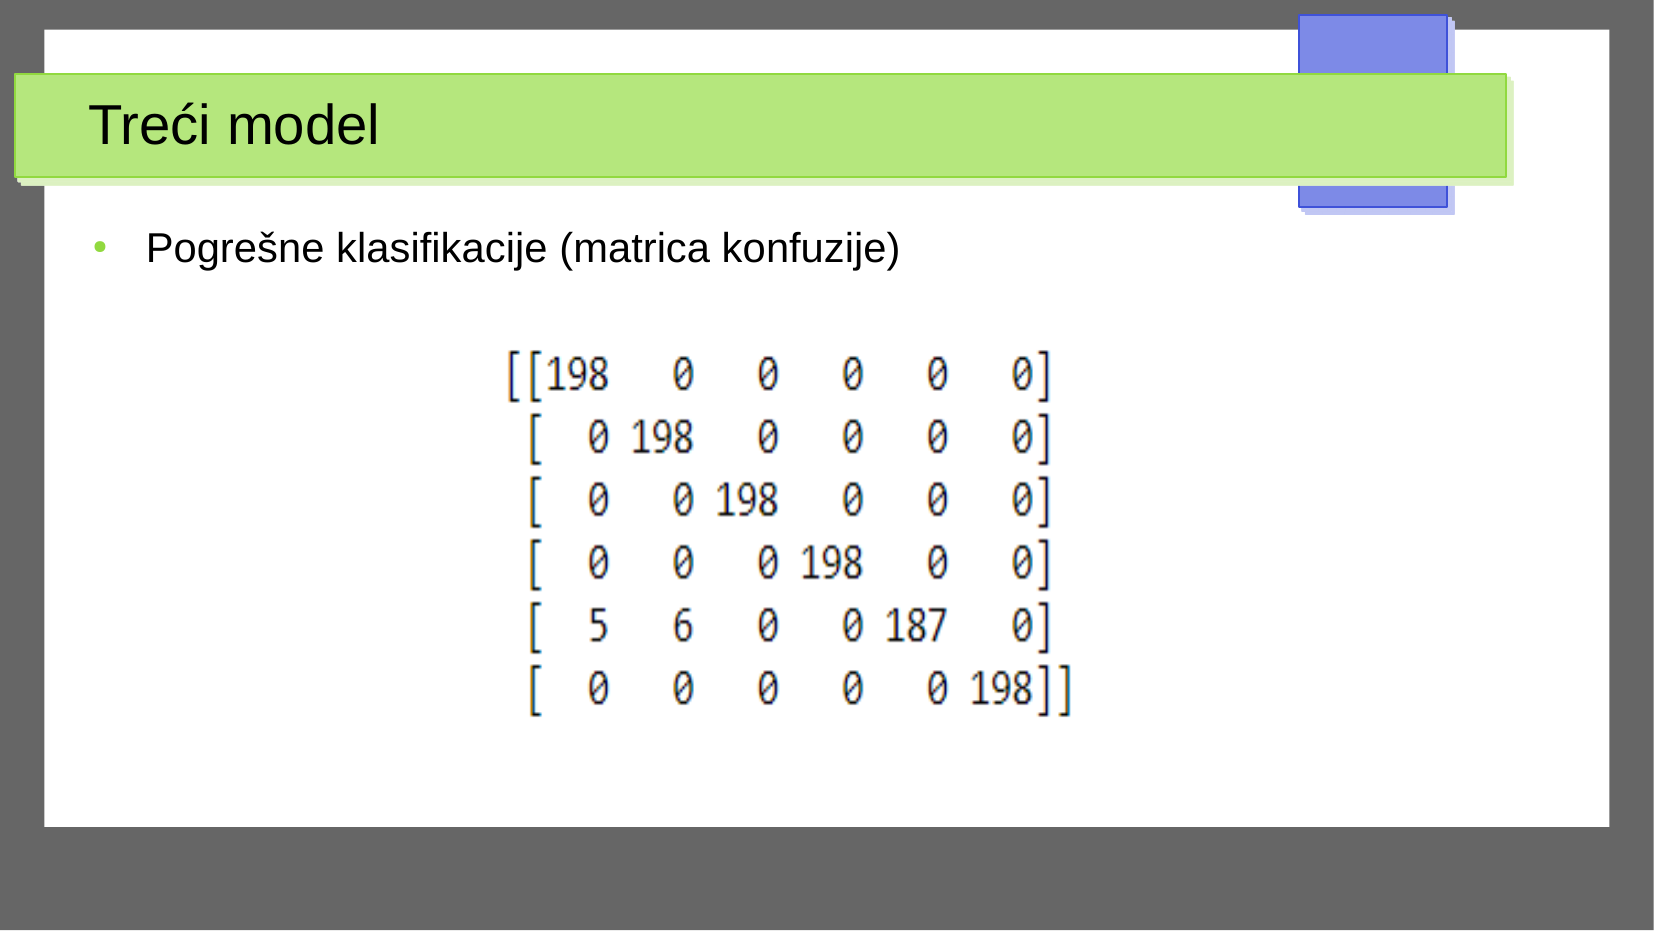

# Treći model
Pogrešne klasifikacije (matrica konfuzije)